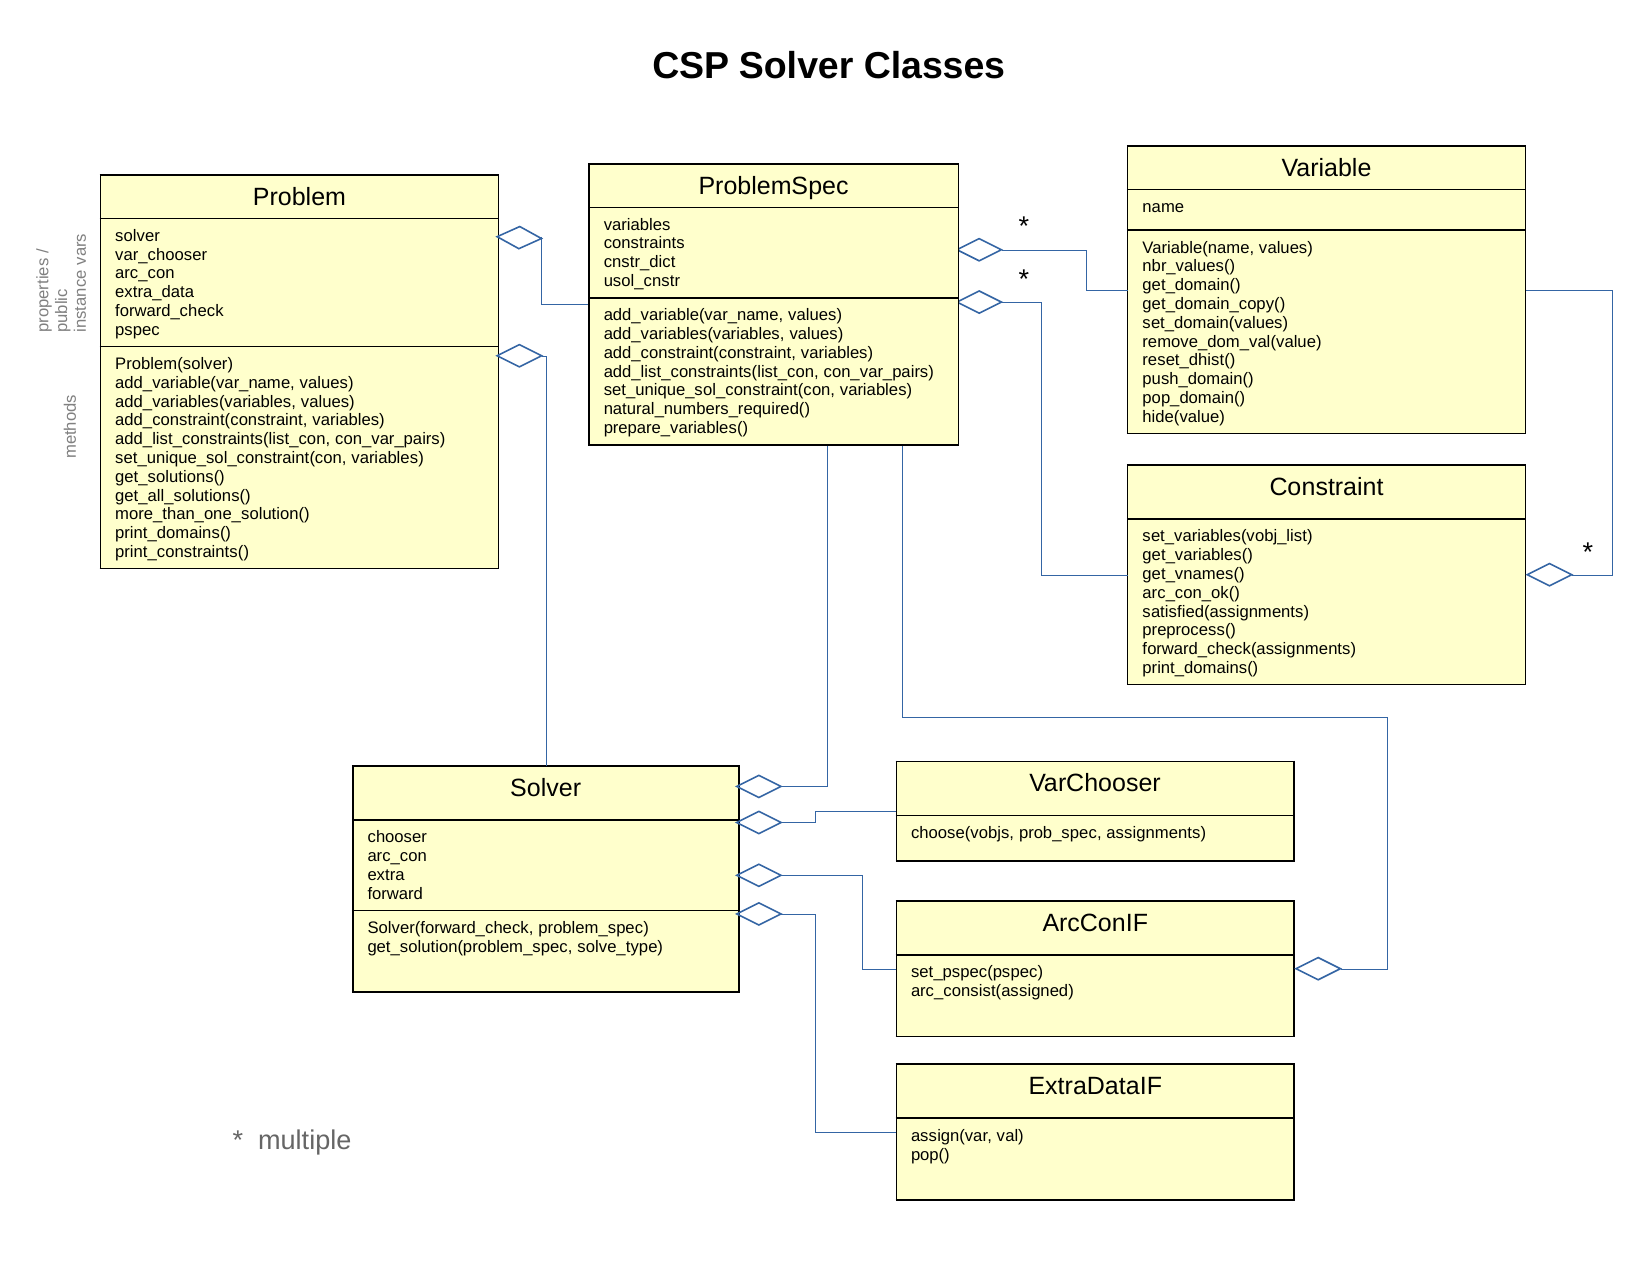

CSP Solver Classes
| Variable |
| --- |
| name |
| Variable(name, values) nbr\_values() get\_domain() get\_domain\_copy() set\_domain(values) remove\_dom\_val(value) reset\_dhist() push\_domain() pop\_domain() hide(value) |
| ProblemSpec |
| --- |
| variables constraints cnstr\_dict usol\_cnstr |
| add\_variable(var\_name, values) add\_variables(variables, values) add\_constraint(constraint, variables) add\_list\_constraints(list\_con, con\_var\_pairs) set\_unique\_sol\_constraint(con, variables) natural\_numbers\_required() prepare\_variables() |
| Problem |
| --- |
| solver var\_chooser arc\_con extra\_data forward\_check pspec |
| Problem(solver) add\_variable(var\_name, values) add\_variables(variables, values) add\_constraint(constraint, variables) add\_list\_constraints(list\_con, con\_var\_pairs) set\_unique\_sol\_constraint(con, variables) get\_solutions() get\_all\_solutions() more\_than\_one\_solution() print\_domains() print\_constraints() |
*
properties /
public
instance vars
*
methods
| Constraint |
| --- |
| set\_variables(vobj\_list) get\_variables() get\_vnames() arc\_con\_ok() satisfied(assignments) preprocess() forward\_check(assignments) print\_domains() |
*
| VarChooser |
| --- |
| choose(vobjs, prob\_spec, assignments) |
| Solver |
| --- |
| chooser arc\_con extra forward |
| Solver(forward\_check, problem\_spec) get\_solution(problem\_spec, solve\_type) |
| ArcConIF |
| --- |
| set\_pspec(pspec) arc\_consist(assigned) |
| ExtraDataIF |
| --- |
| assign(var, val) pop() |
* multiple